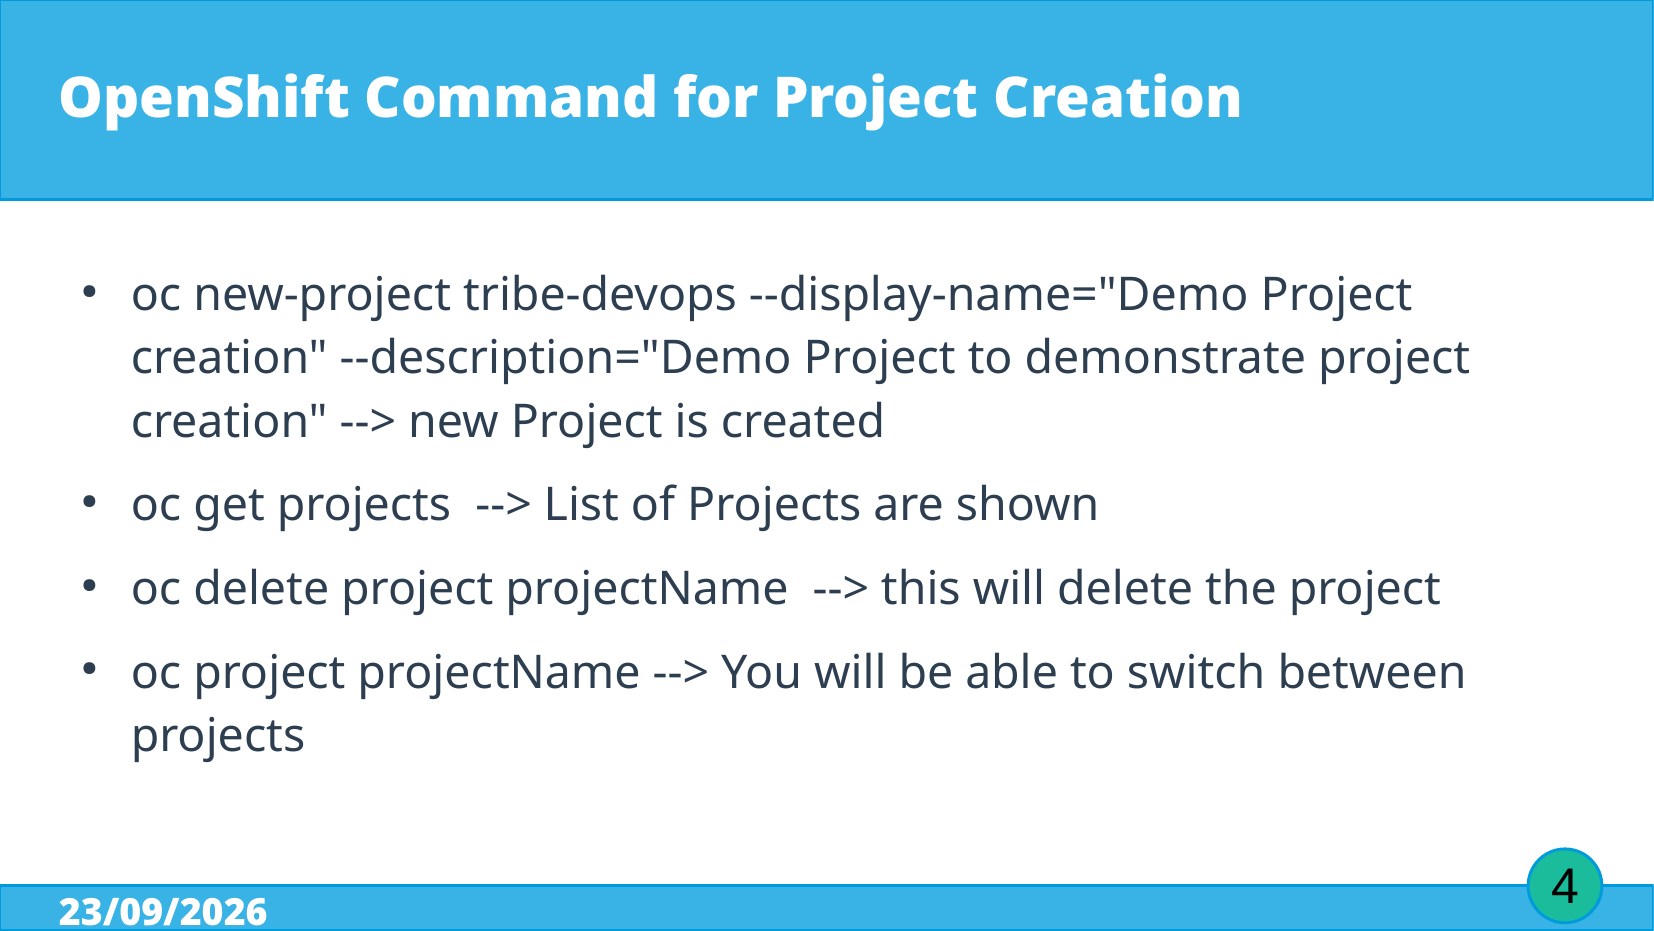

# OpenShift Command for Project Creation
oc new-project tribe-devops --display-name="Demo Project creation" --description="Demo Project to demonstrate project creation" --> new Project is created
oc get projects --> List of Projects are shown
oc delete project projectName --> this will delete the project
oc project projectName --> You will be able to switch between projects